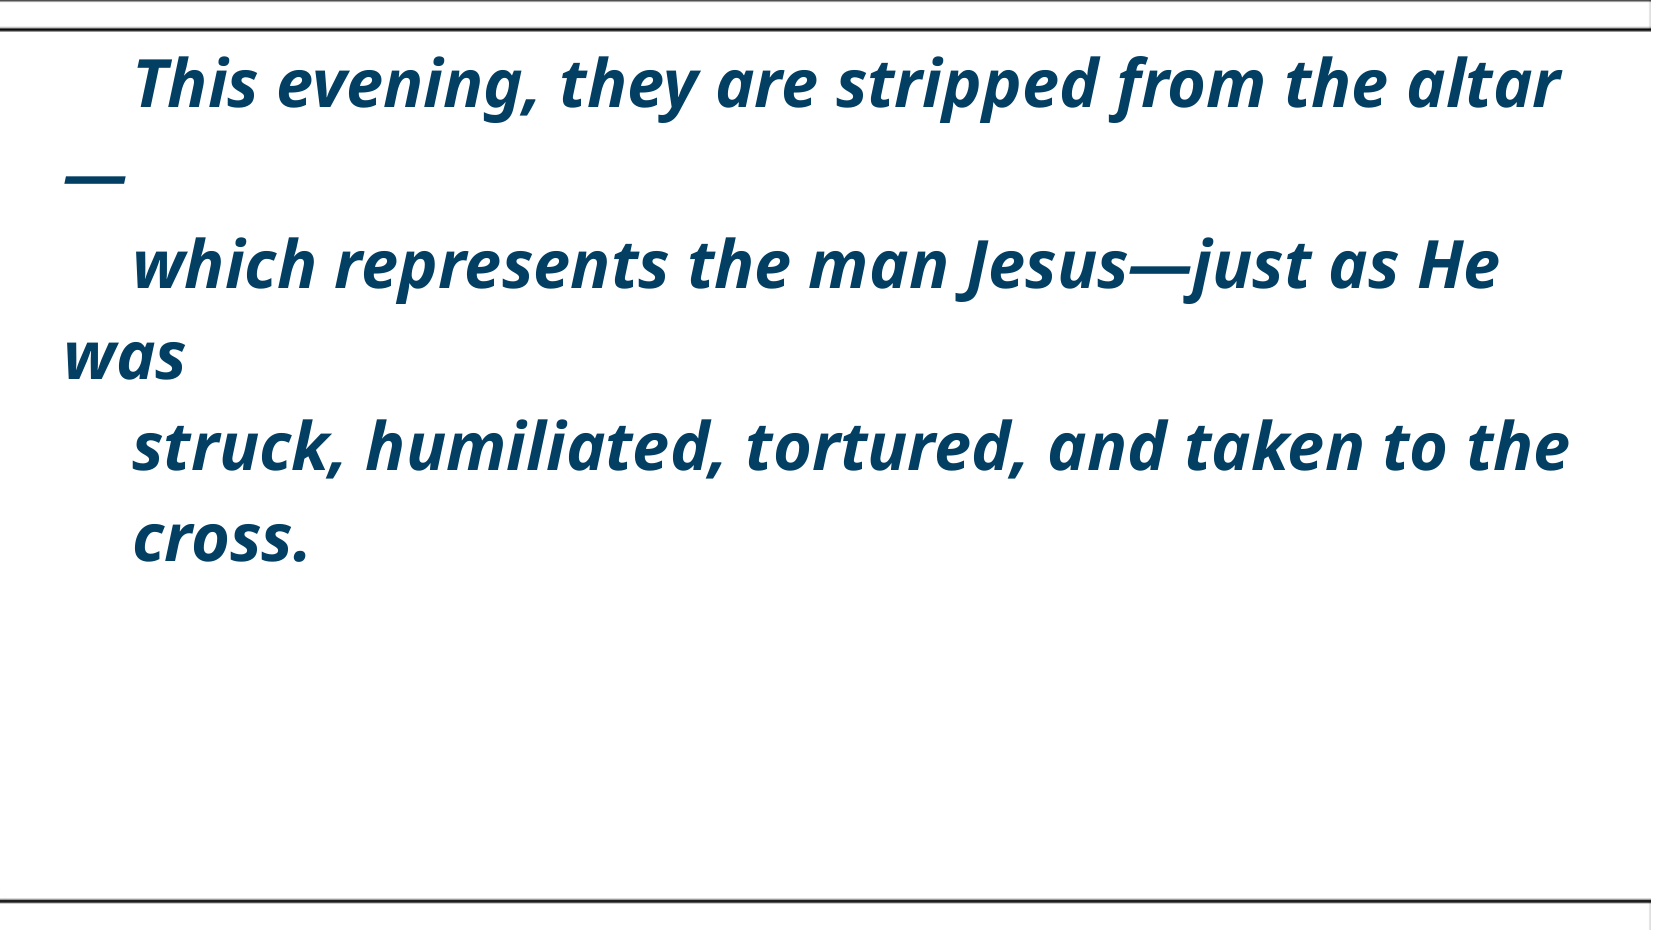

This evening, they are stripped from the altar—
 which represents the man Jesus—just as He was
 struck, humiliated, tortured, and taken to the
 cross.